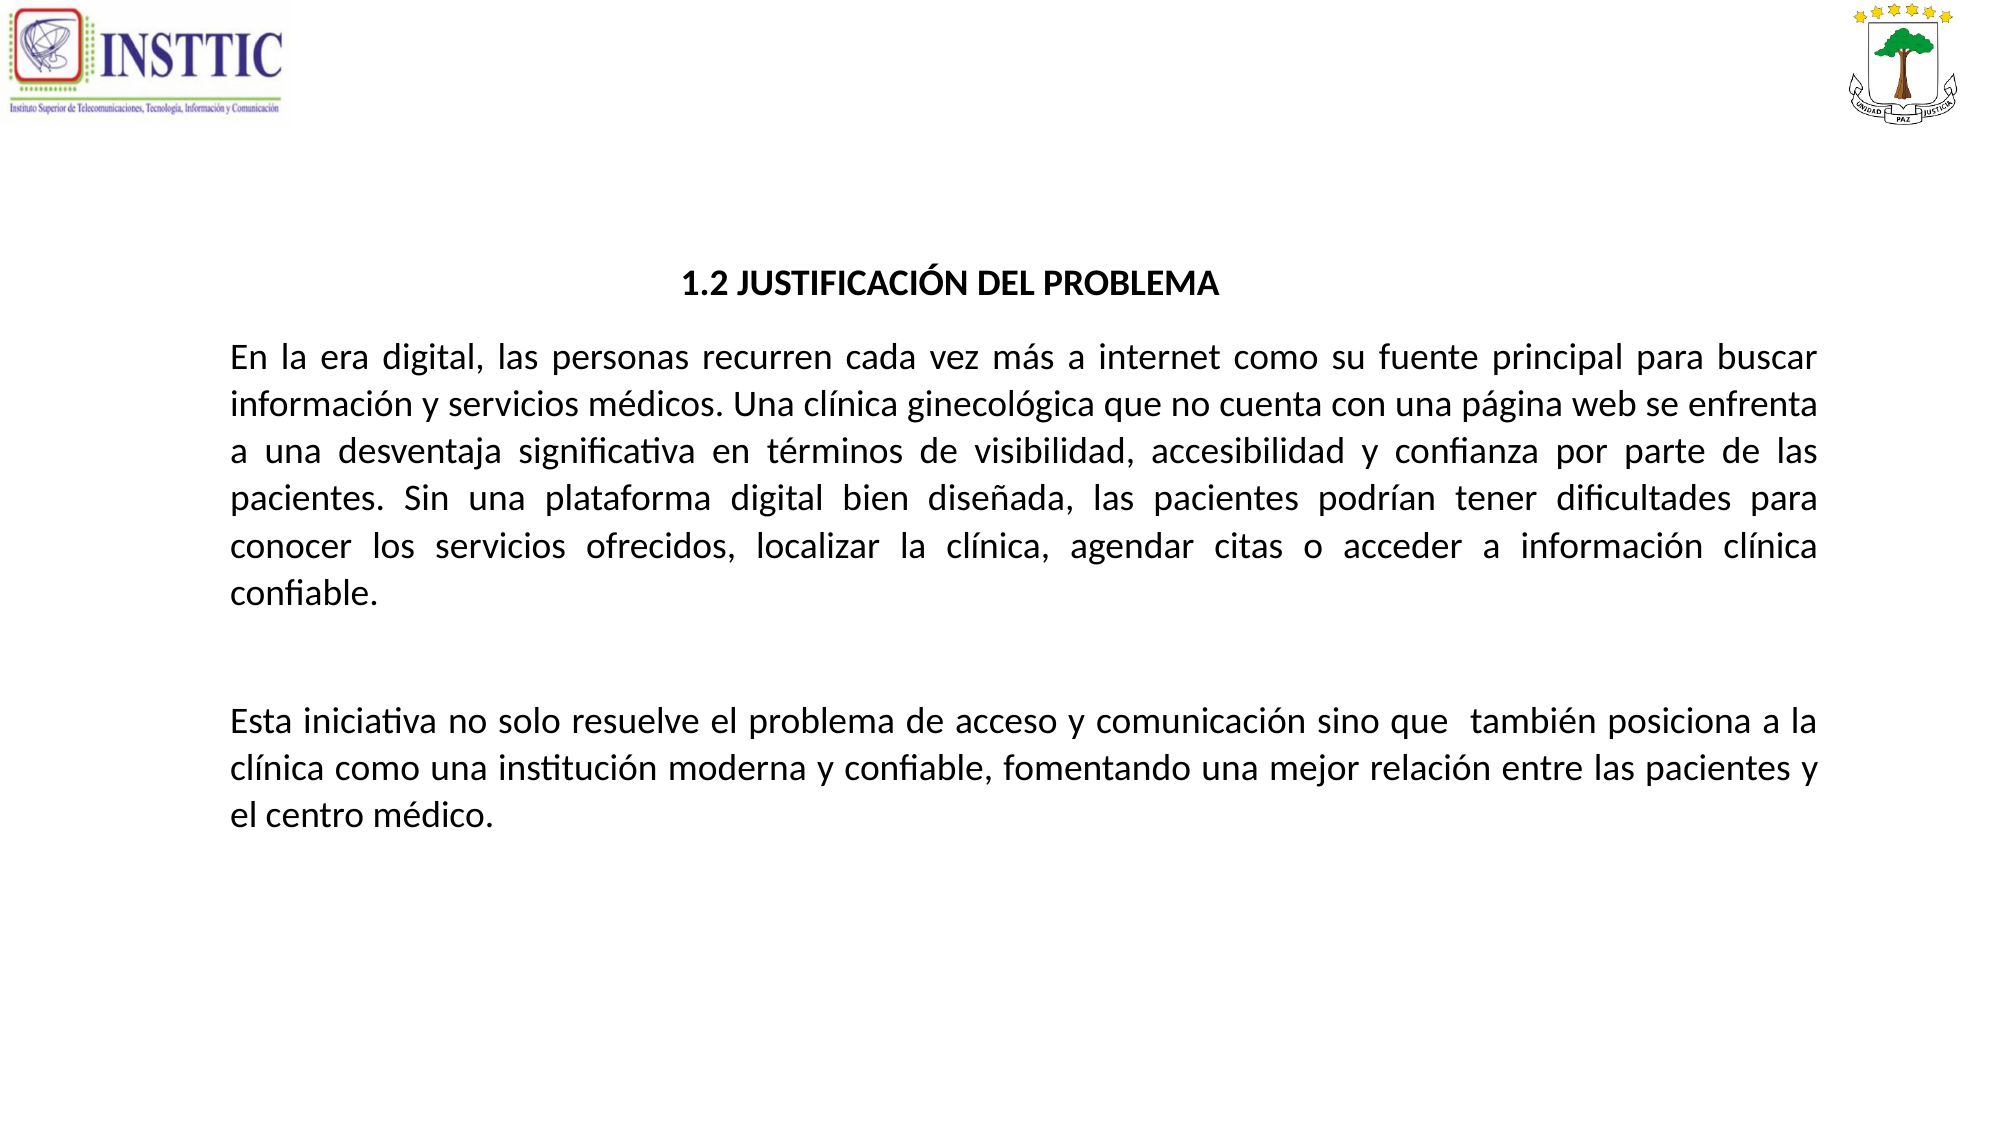

1.2 JUSTIFICACIÓN DEL PROBLEMA
En la era digital, las personas recurren cada vez más a internet como su fuente principal para buscar información y servicios médicos. Una clínica ginecológica que no cuenta con una página web se enfrenta a una desventaja significativa en términos de visibilidad, accesibilidad y confianza por parte de las pacientes. Sin una plataforma digital bien diseñada, las pacientes podrían tener dificultades para conocer los servicios ofrecidos, localizar la clínica, agendar citas o acceder a información clínica confiable.
Esta iniciativa no solo resuelve el problema de acceso y comunicación sino que también posiciona a la clínica como una institución moderna y confiable, fomentando una mejor relación entre las pacientes y el centro médico.